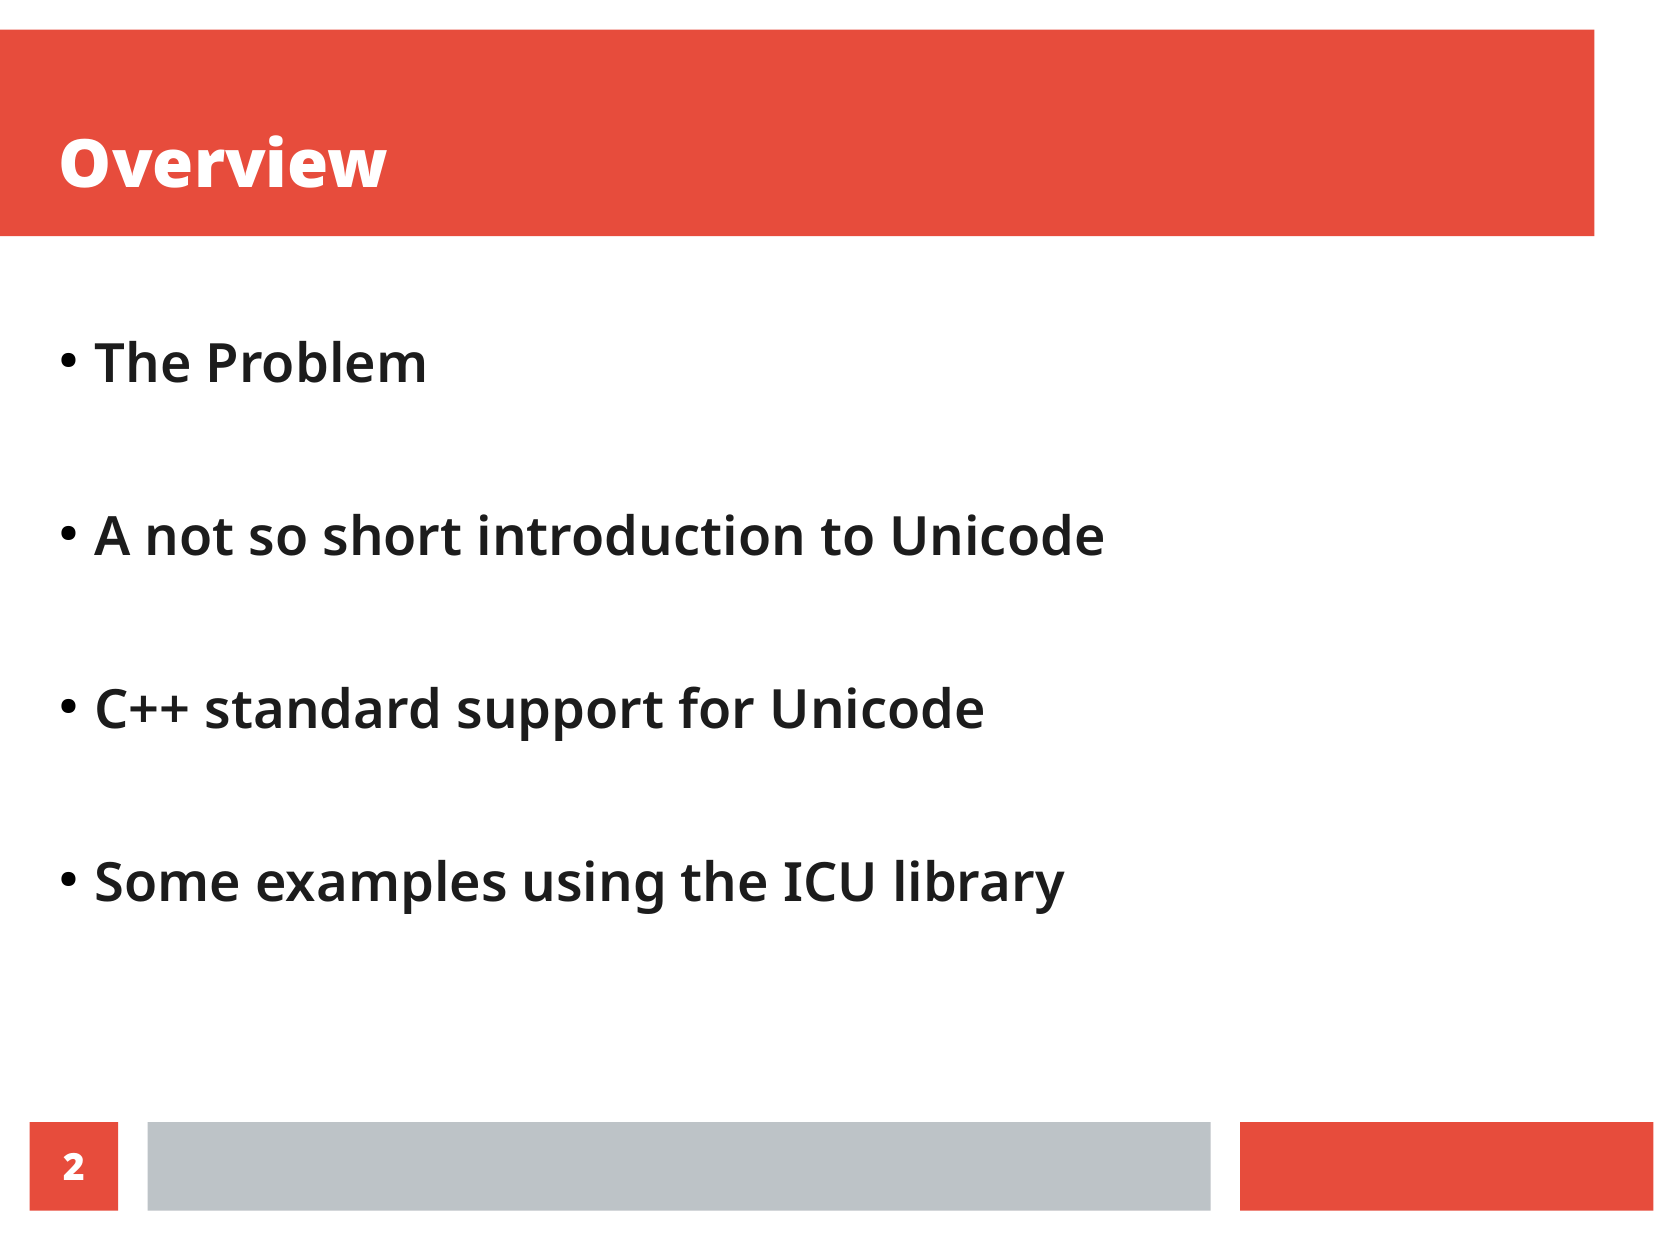

# Overview
The Problem
A not so short introduction to Unicode
C++ standard support for Unicode
Some examples using the ICU library
2